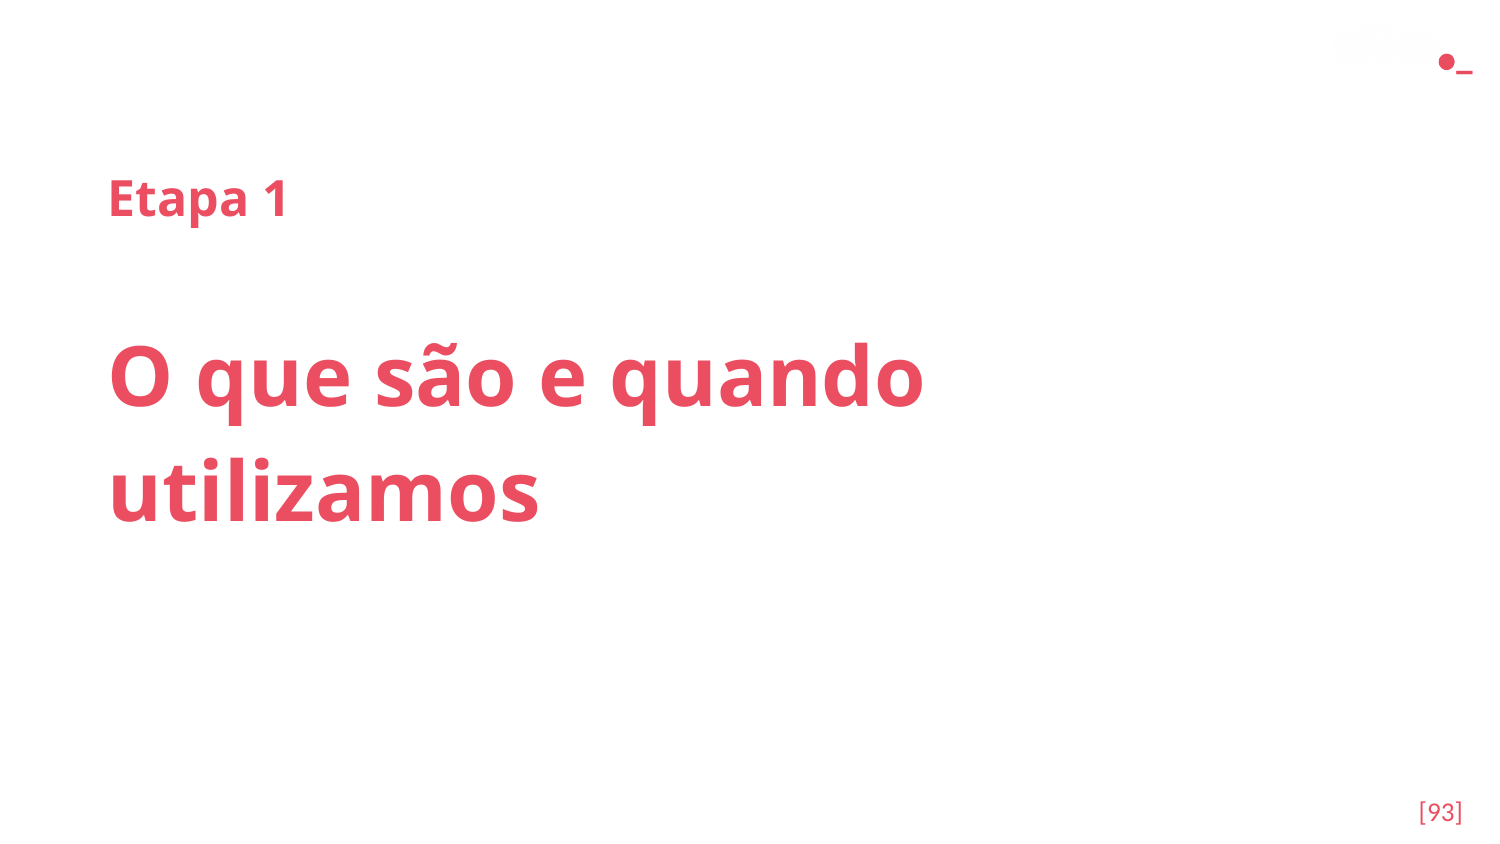

Etapa 1
O que são e quando utilizamos